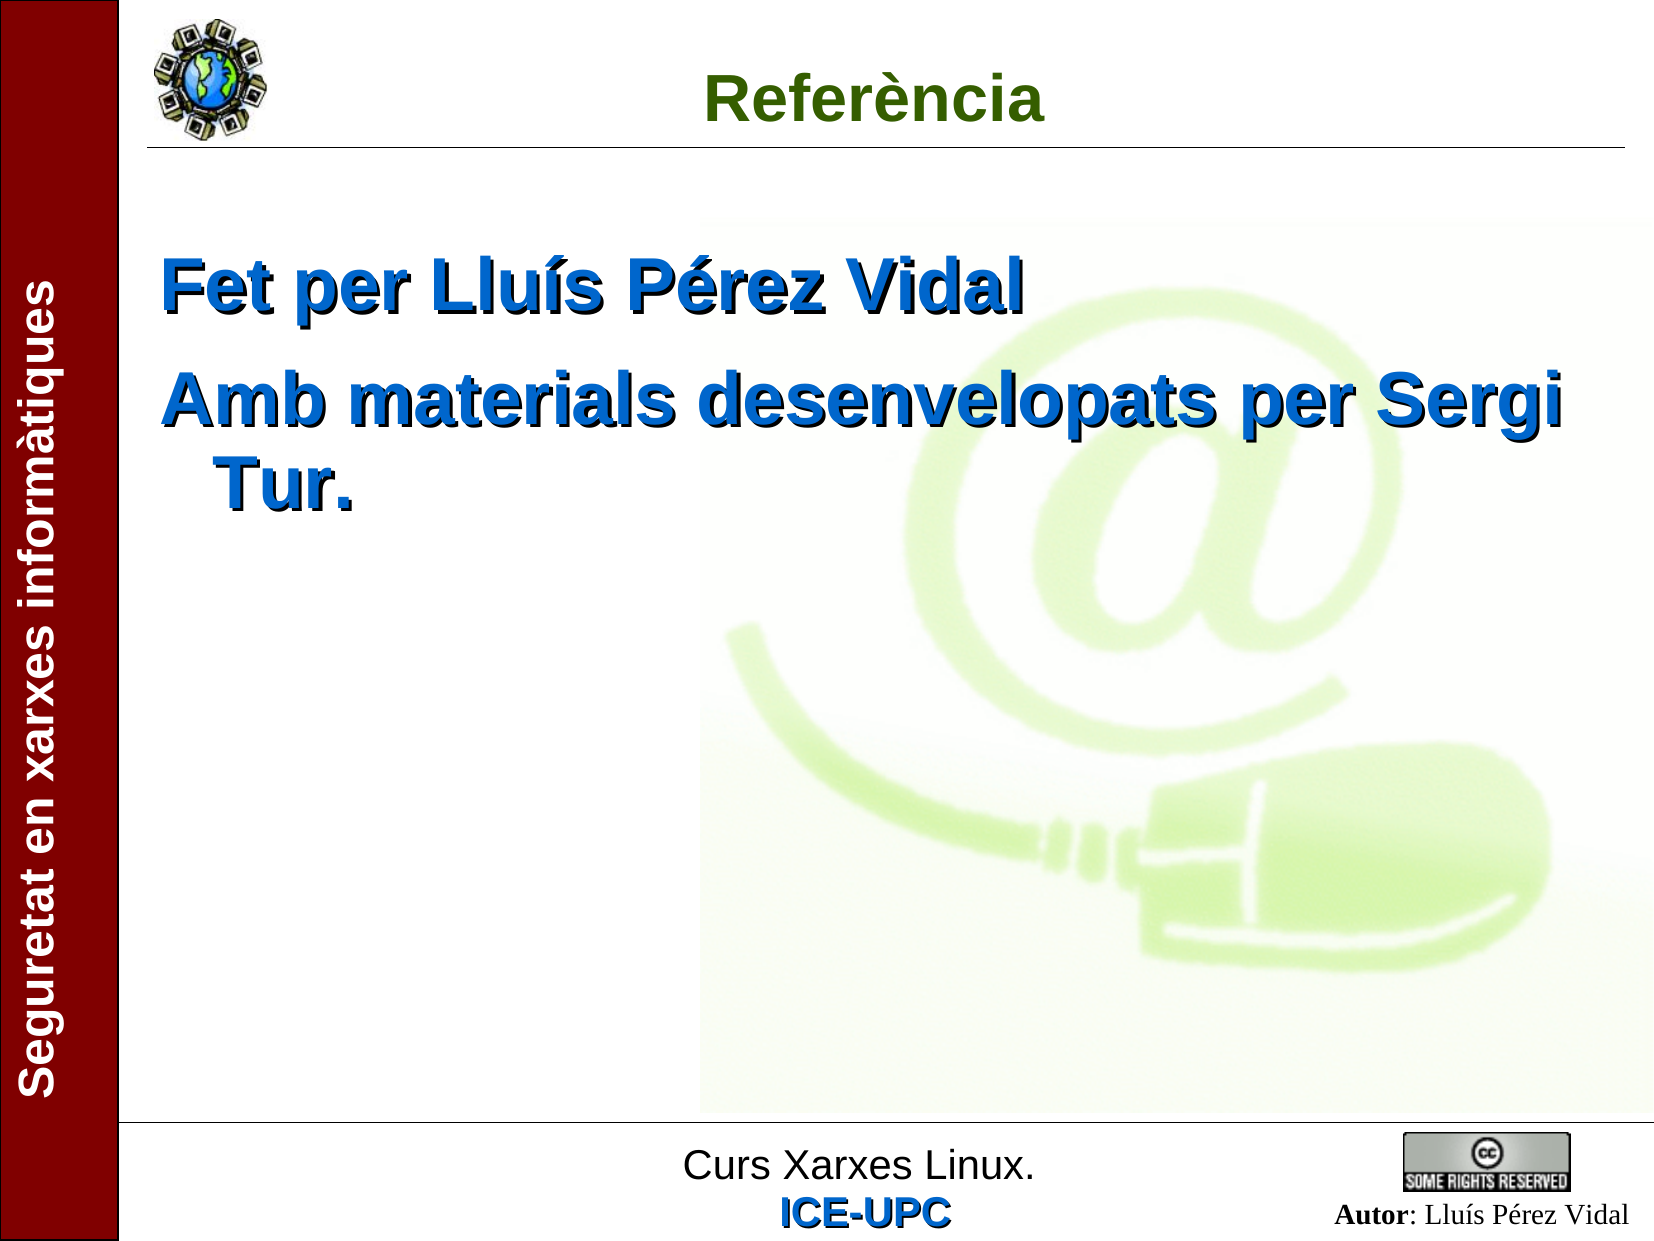

# Referència
Fet per Lluís Pérez Vidal
Amb materials desenvelopats per Sergi Tur.